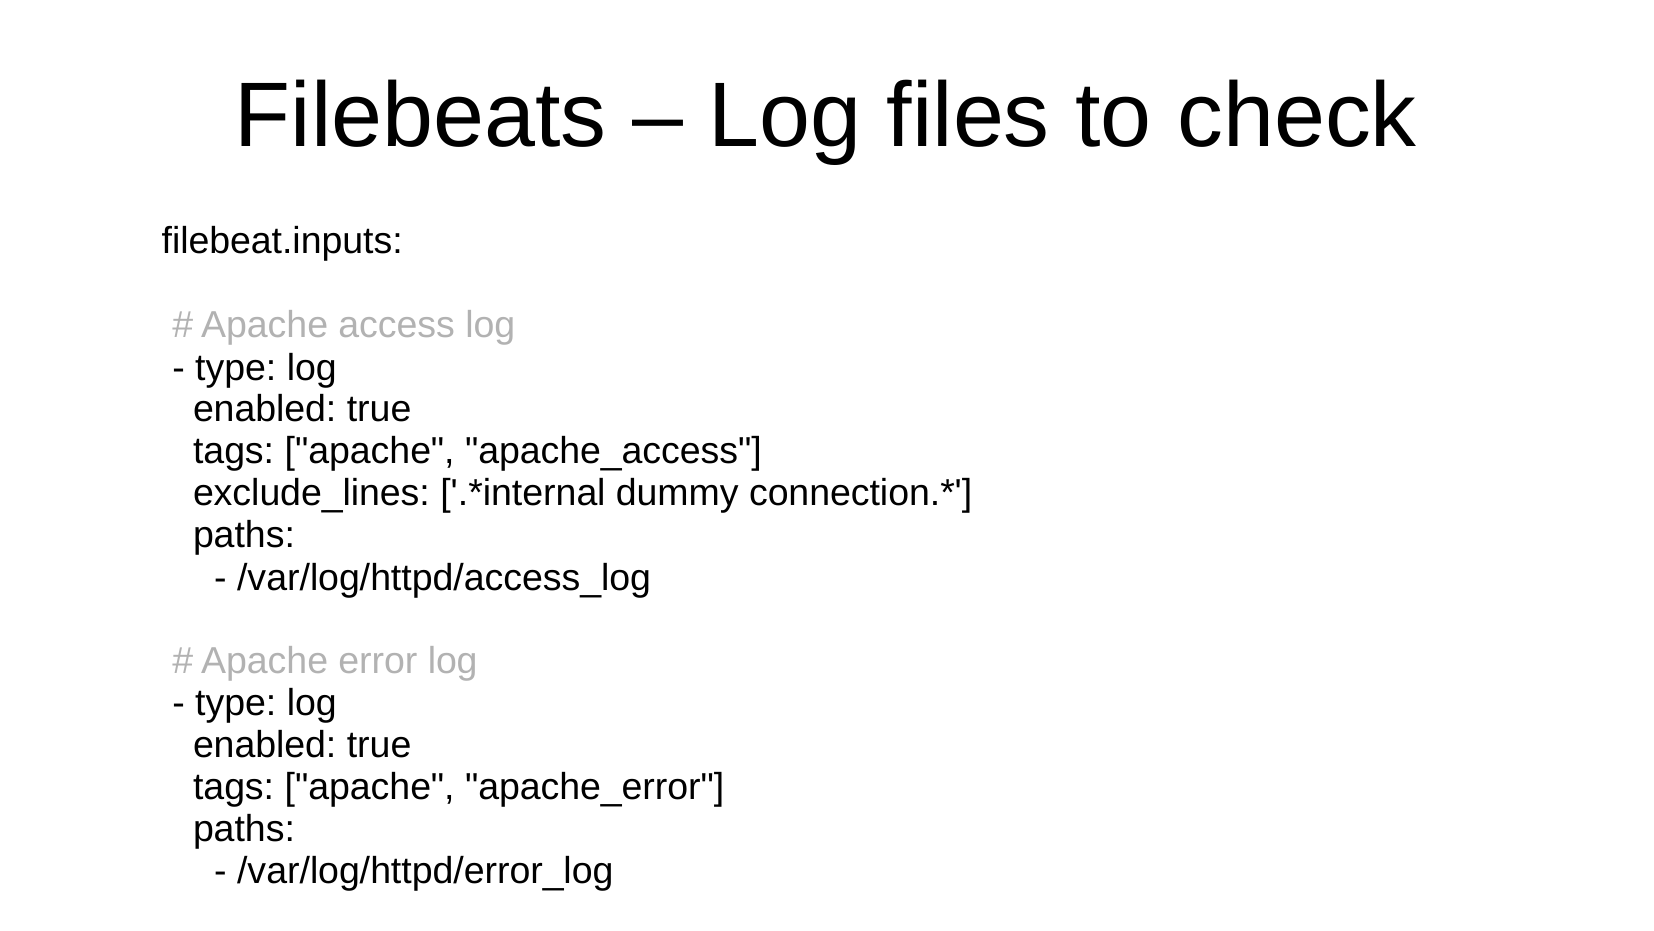

# Filebeats – Log files to check
 filebeat.inputs:
 # Apache access log
 - type: log
 enabled: true
 tags: ["apache", "apache_access"]
 exclude_lines: ['.*internal dummy connection.*']
 paths:
 - /var/log/httpd/access_log
 # Apache error log
 - type: log
 enabled: true
 tags: ["apache", "apache_error"]
 paths:
 - /var/log/httpd/error_log